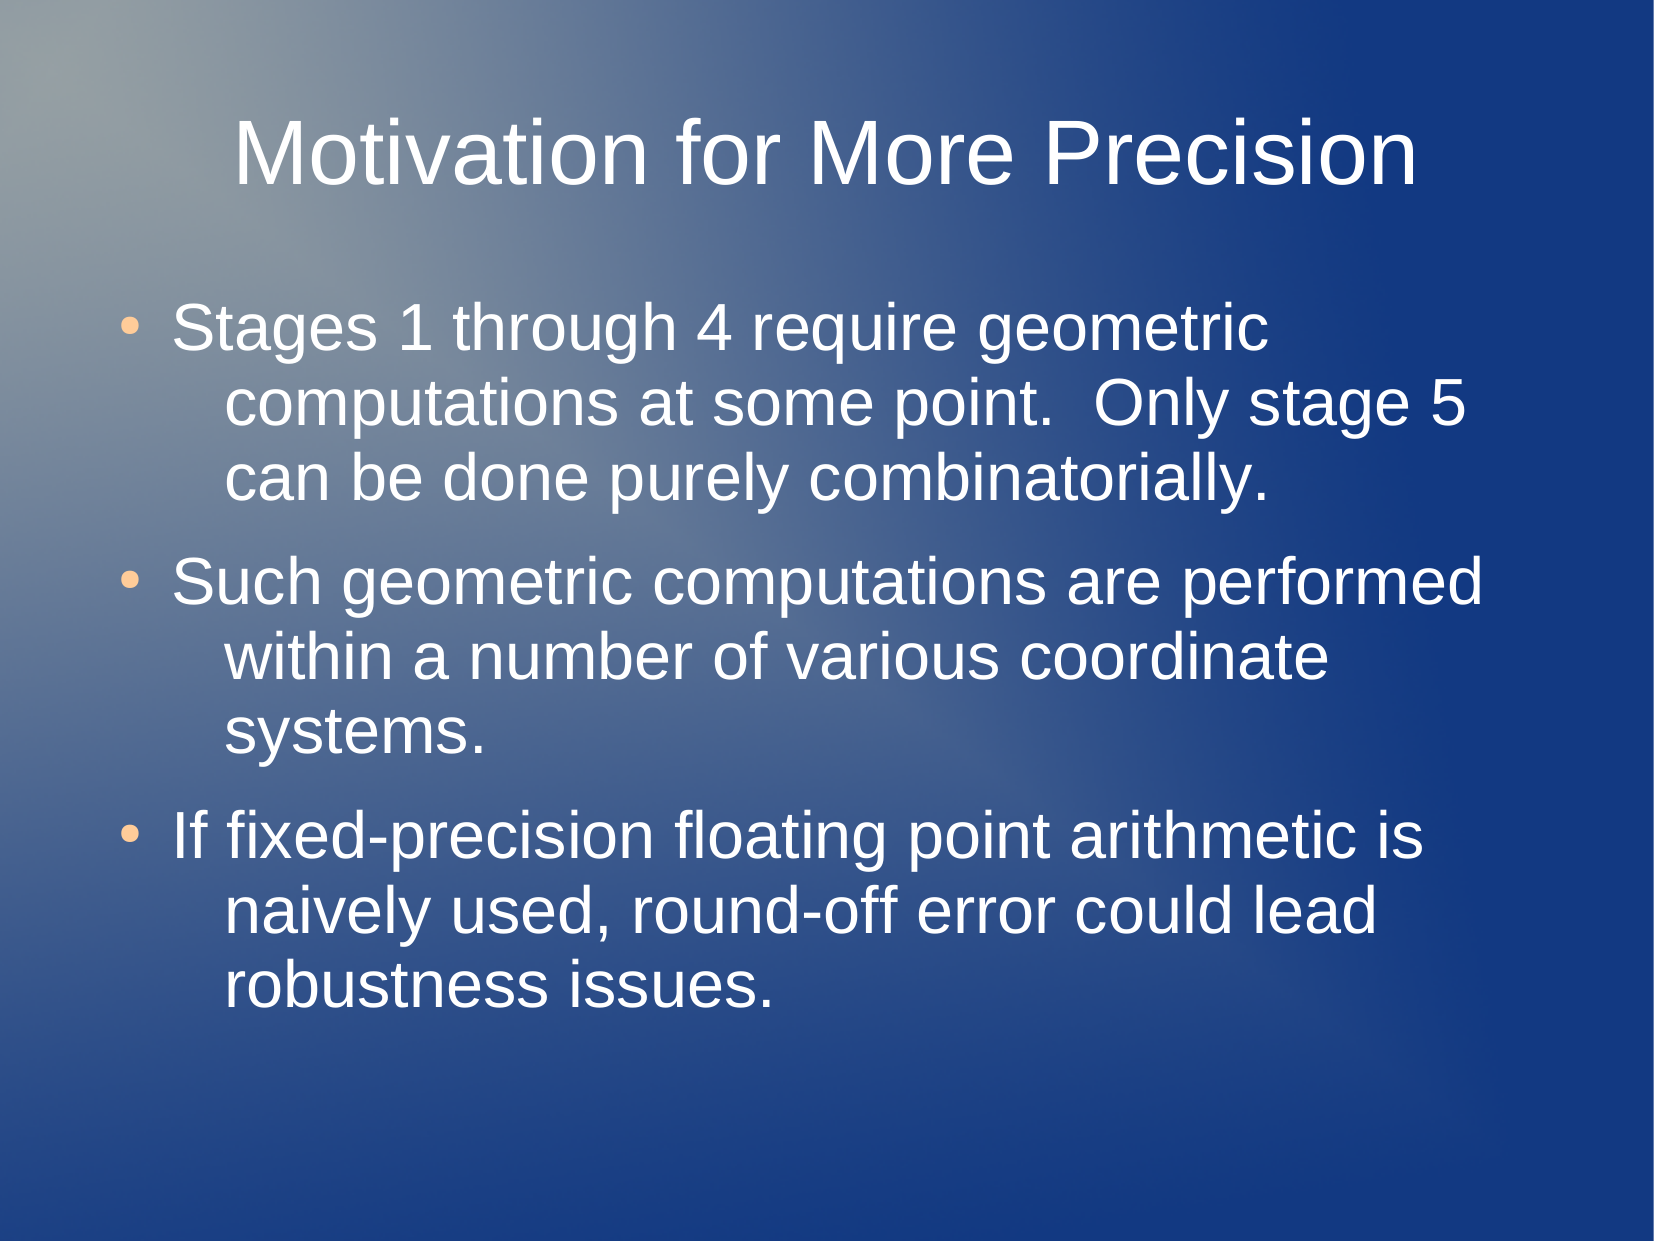

# Motivation for More Precision
Stages 1 through 4 require geometric computations at some point. Only stage 5 can be done purely combinatorially.
Such geometric computations are performed within a number of various coordinate systems.
If fixed-precision floating point arithmetic is naively used, round-off error could lead robustness issues.